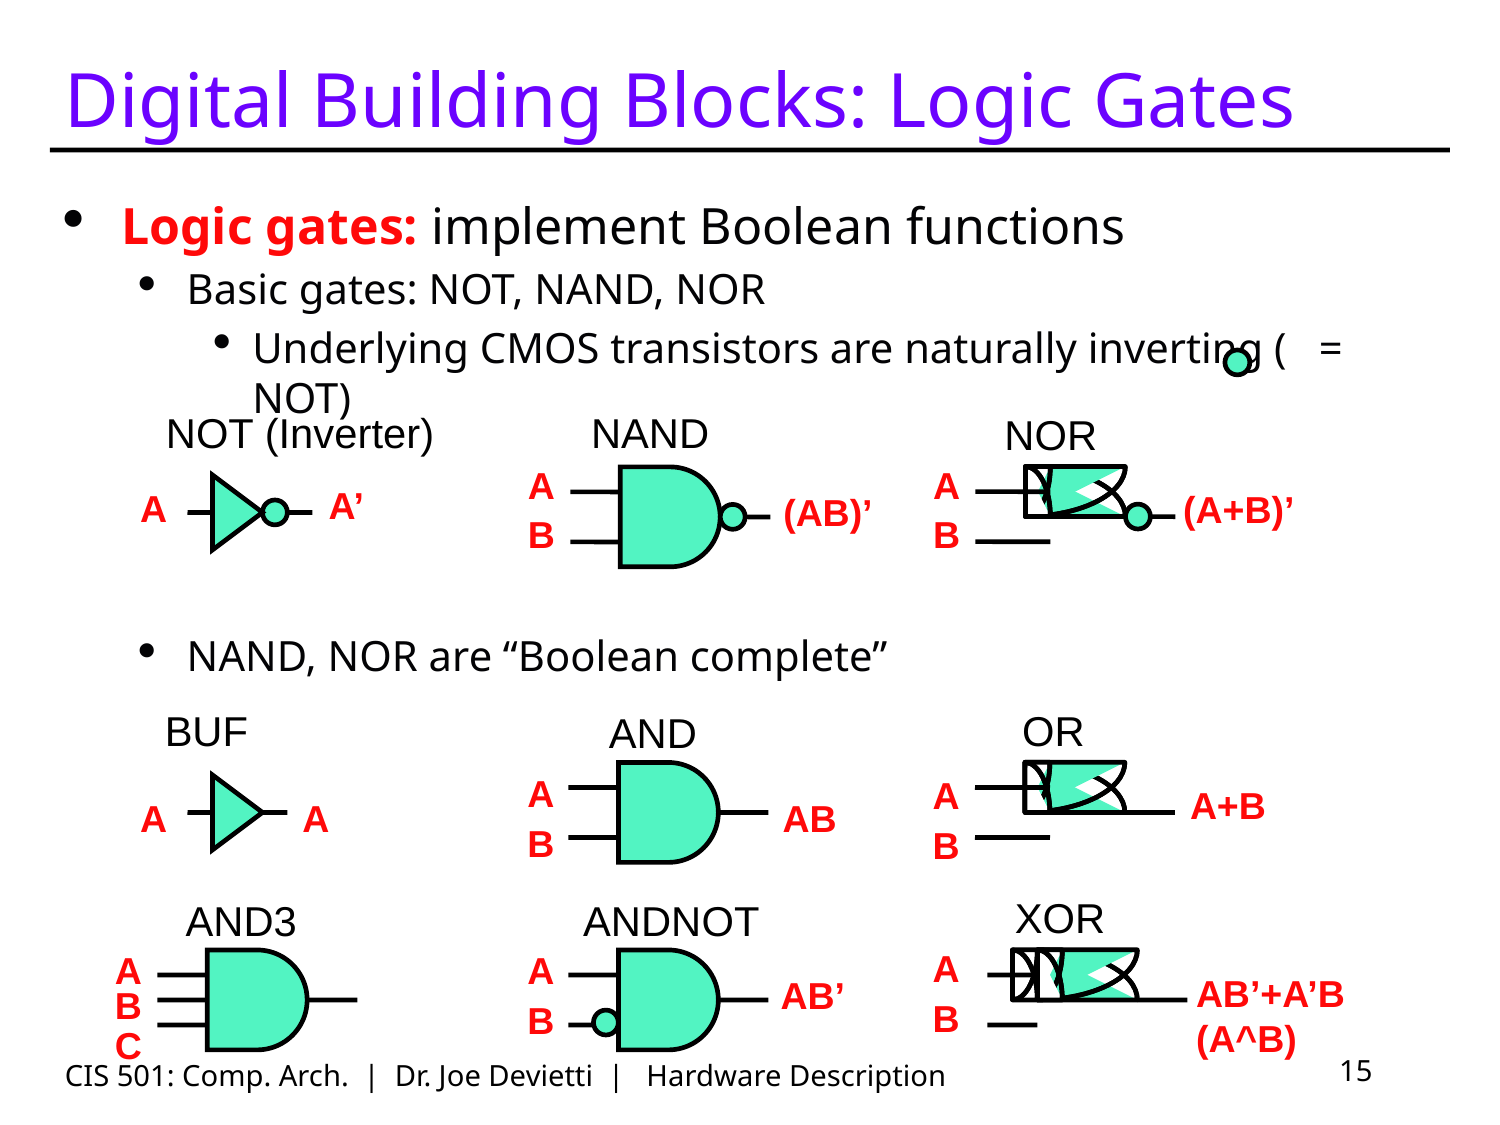

Digital Building Blocks: Logic Gates
Logic gates: implement Boolean functions
Basic gates: NOT, NAND, NOR
Underlying CMOS transistors are naturally inverting ( = NOT)
NAND, NOR are “Boolean complete”
NOT (Inverter)
NAND
NOR
A
A
A’
A
(A+B)’
(AB)’
B
B
BUF
OR
AND
A
A
A+B
A
A
AB
B
B
XOR
AND3
ANDNOT
A
A
A
AB’+A’B
(A^B)
AB’
B
B
B
C
CIS 501: Comp. Arch. | Dr. Joe Devietti | Hardware Description